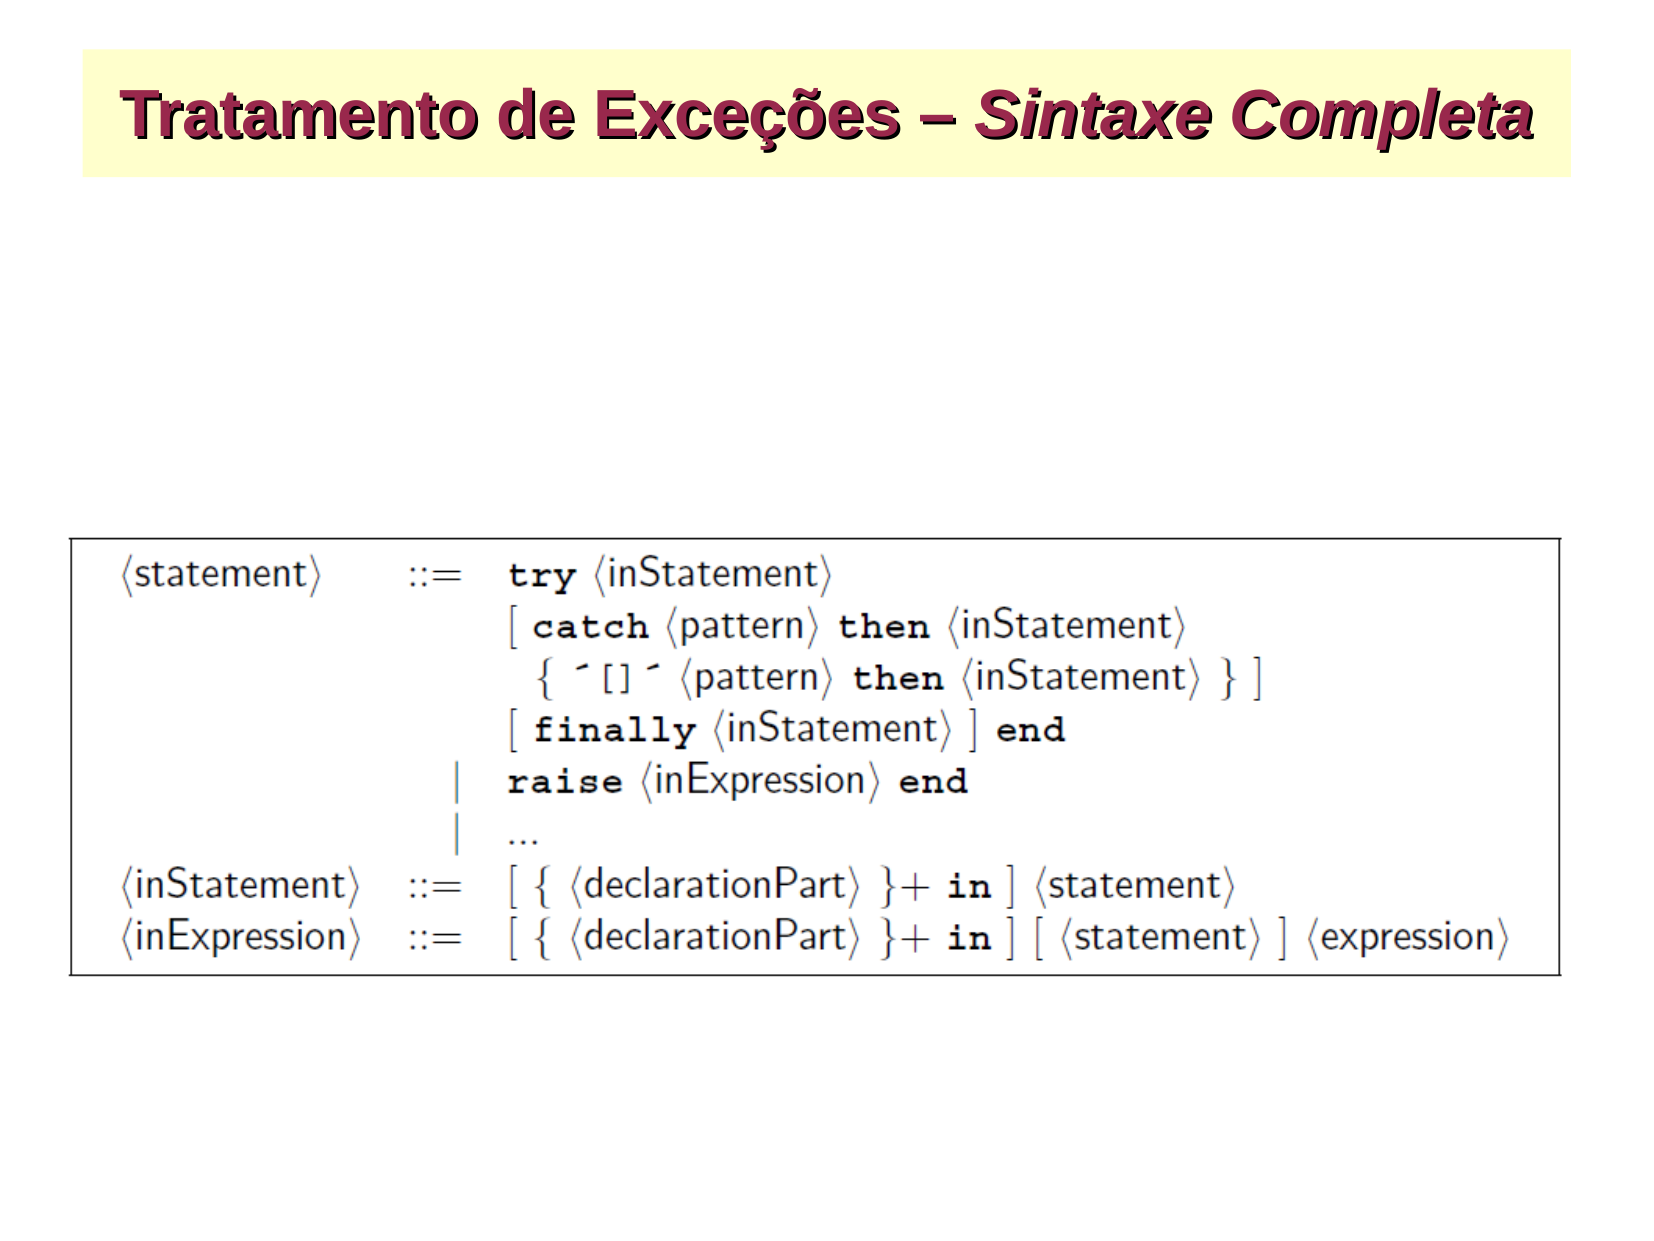

# Tratamento de Exceções – Sintaxe Completa